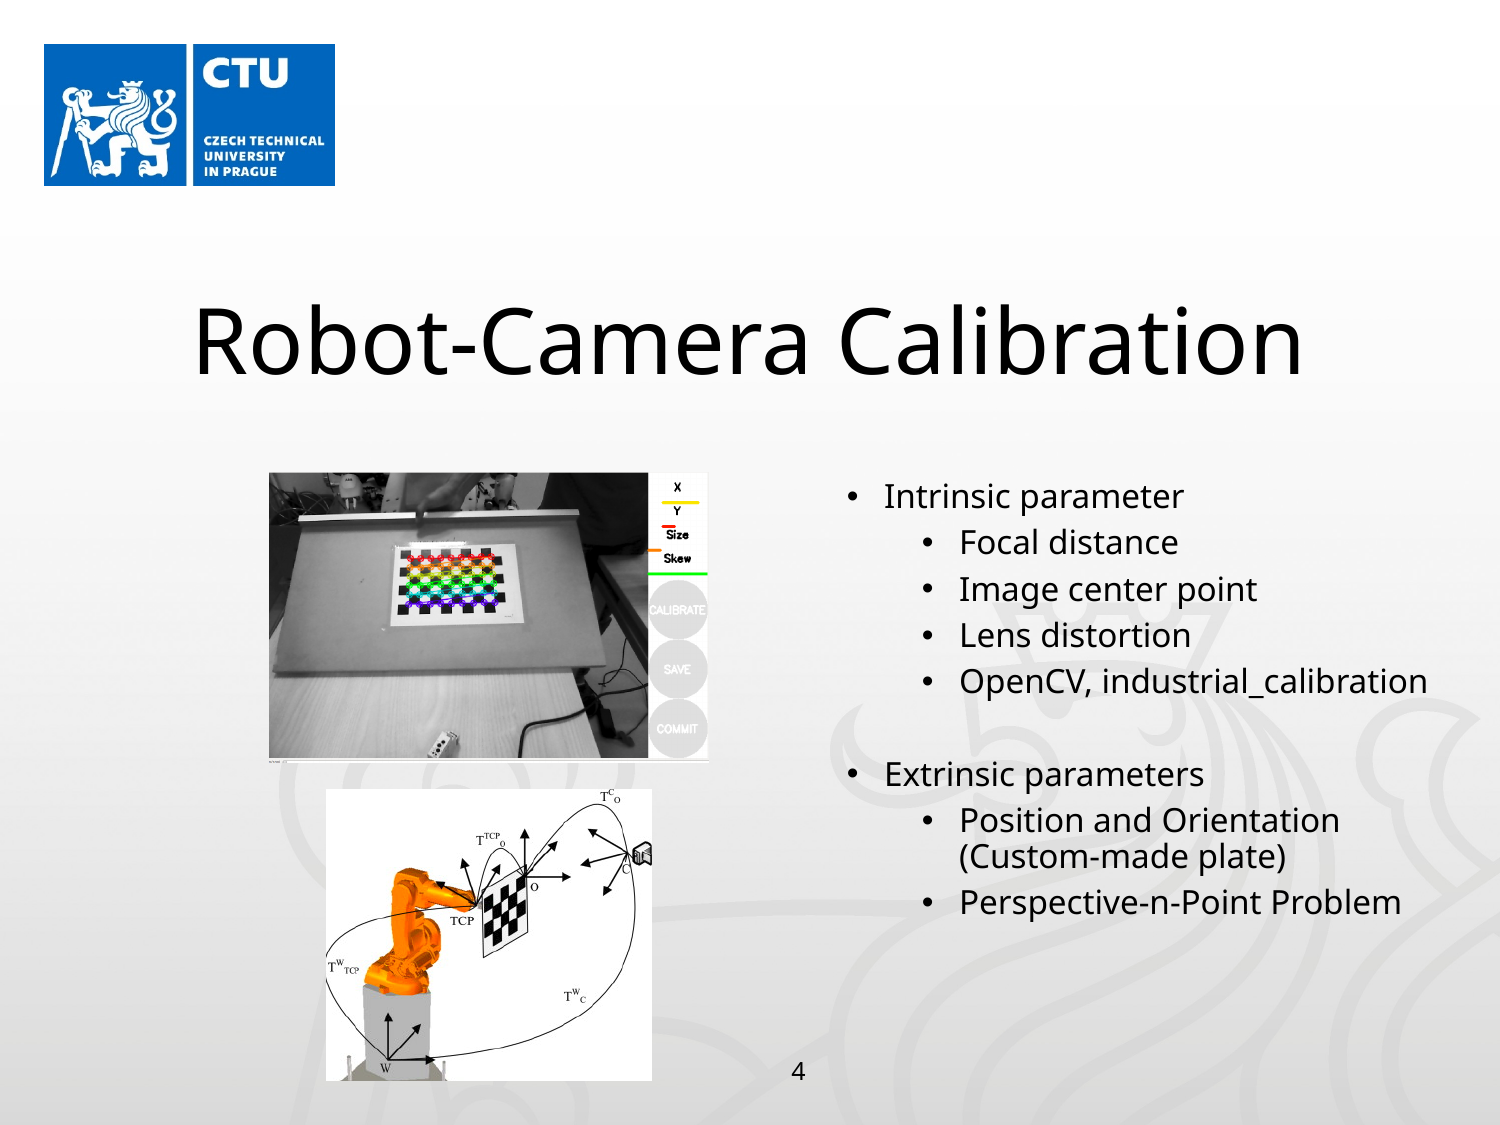

# Robot-Camera Calibration
Intrinsic parameter
Focal distance
Image center point
Lens distortion
OpenCV, industrial_calibration
Extrinsic parameters
Position and Orientation (Custom-made plate)
Perspective-n-Point Problem
4